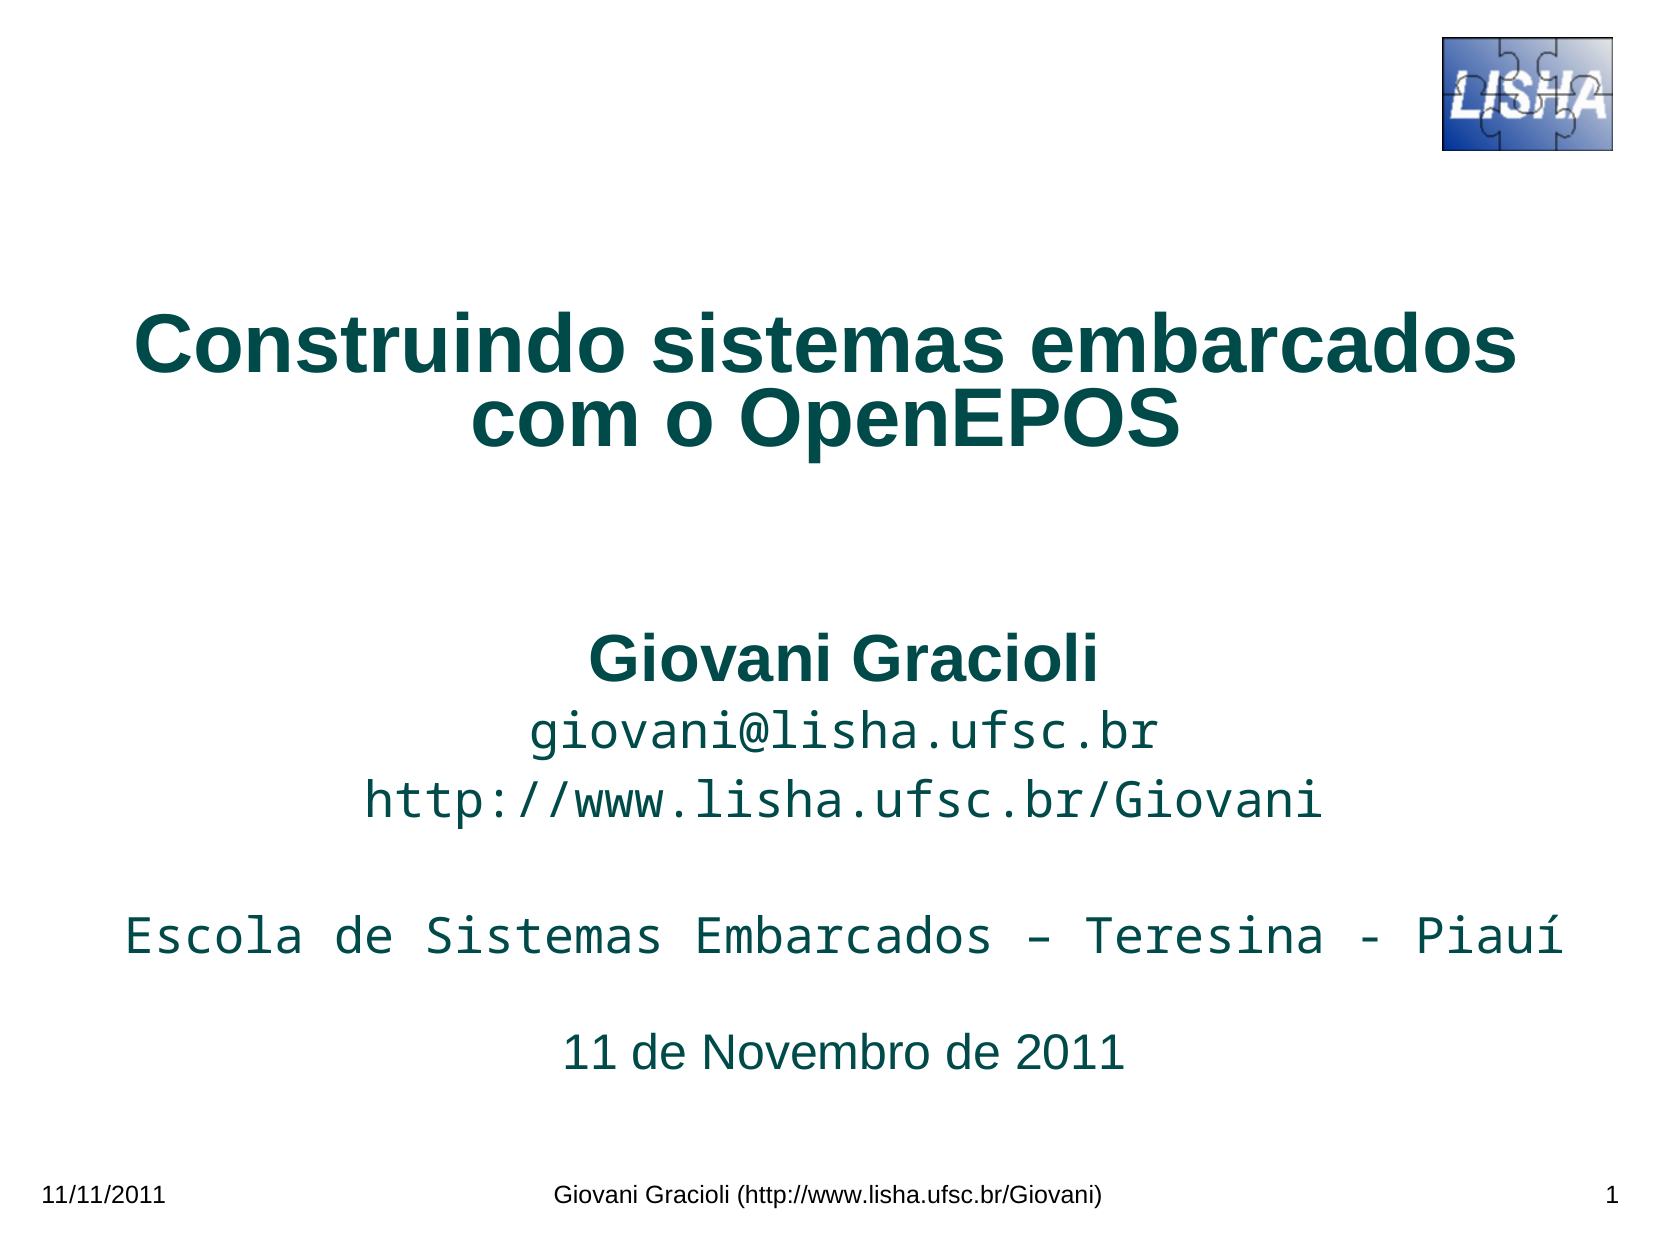

# Construindo sistemas embarcados com o OpenEPOS
Giovani Gracioli
giovani@lisha.ufsc.br
http://www.lisha.ufsc.br/Giovani
Escola de Sistemas Embarcados – Teresina - Piauí
11 de Novembro de 2011